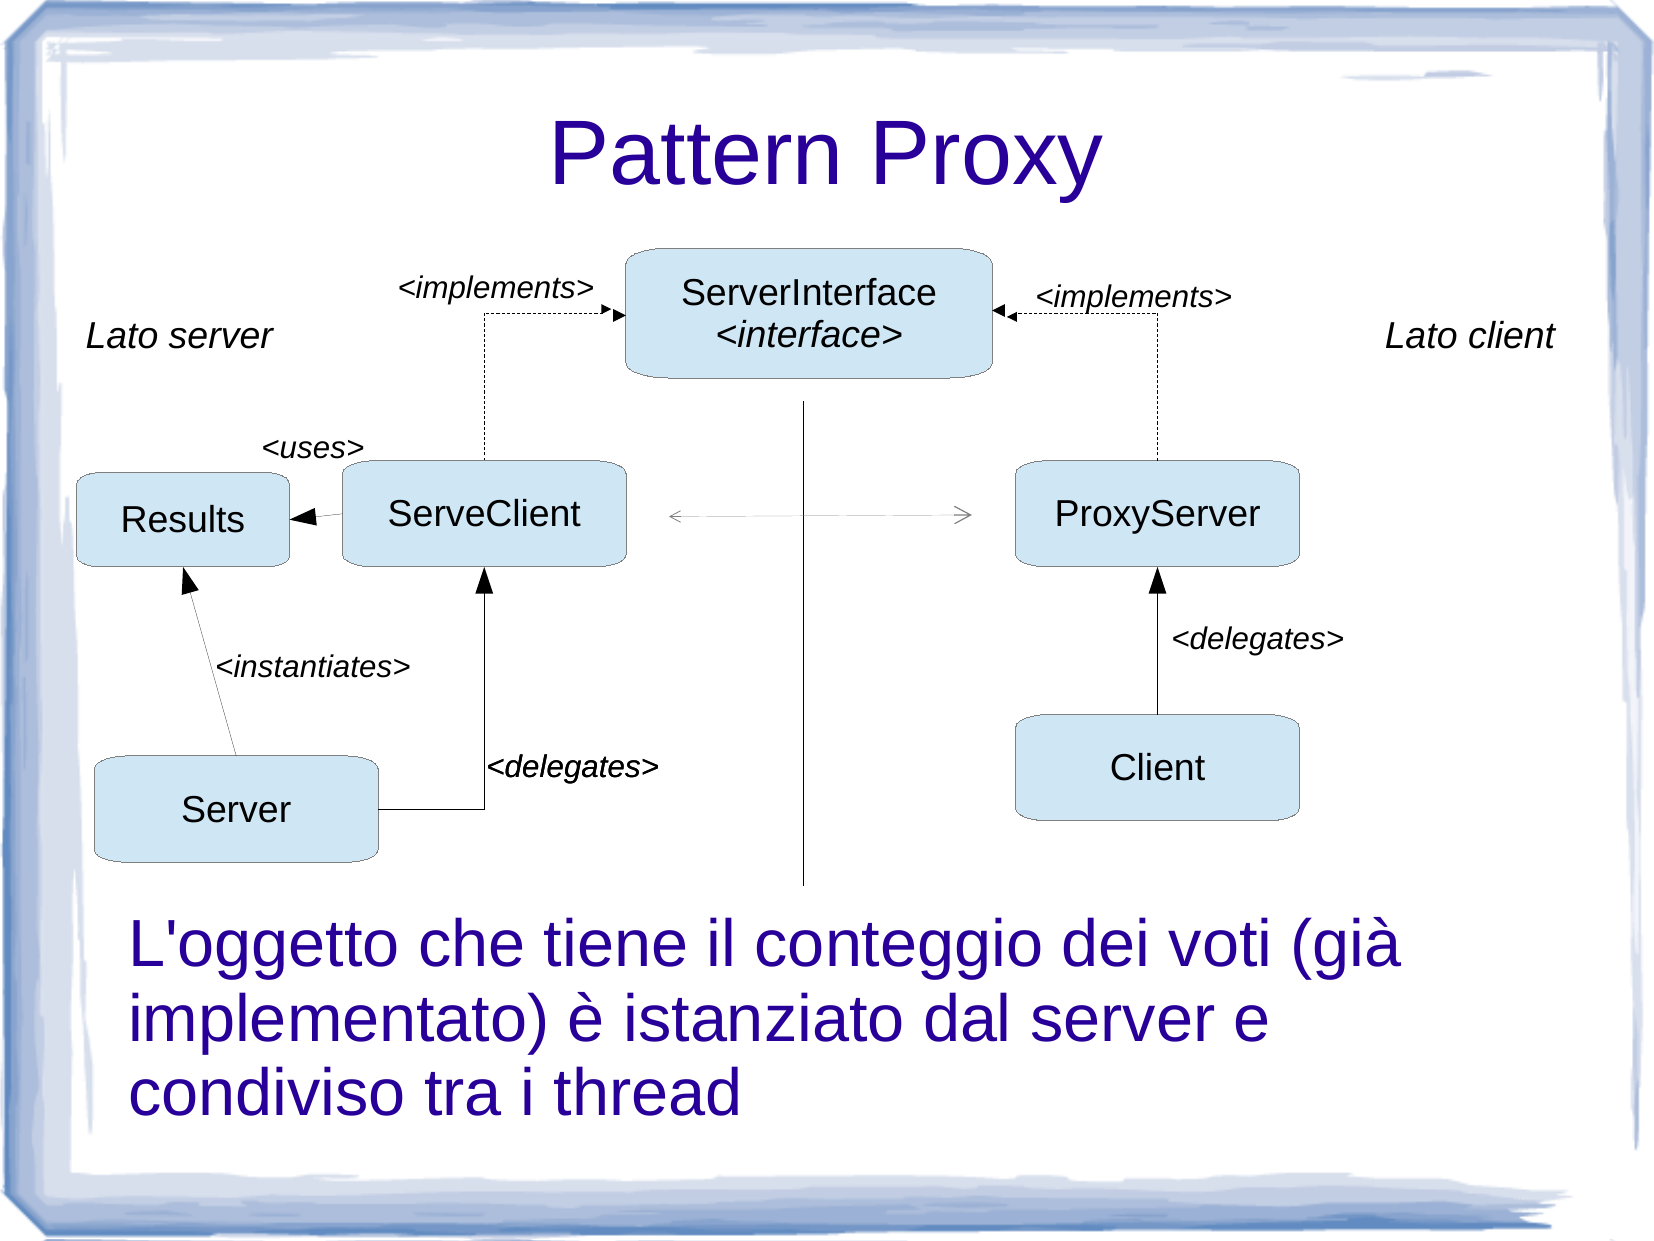

# Pattern Proxy
ServerInterface
<interface>
<implements>
<implements>
Lato server
Lato client
<uses>
ServeClient
ProxyServer
Results
<delegates>
<instantiates>
Client
<delegates>
<delegates>
Server
L'oggetto che tiene il conteggio dei voti (già implementato) è istanziato dal server e condiviso tra i thread